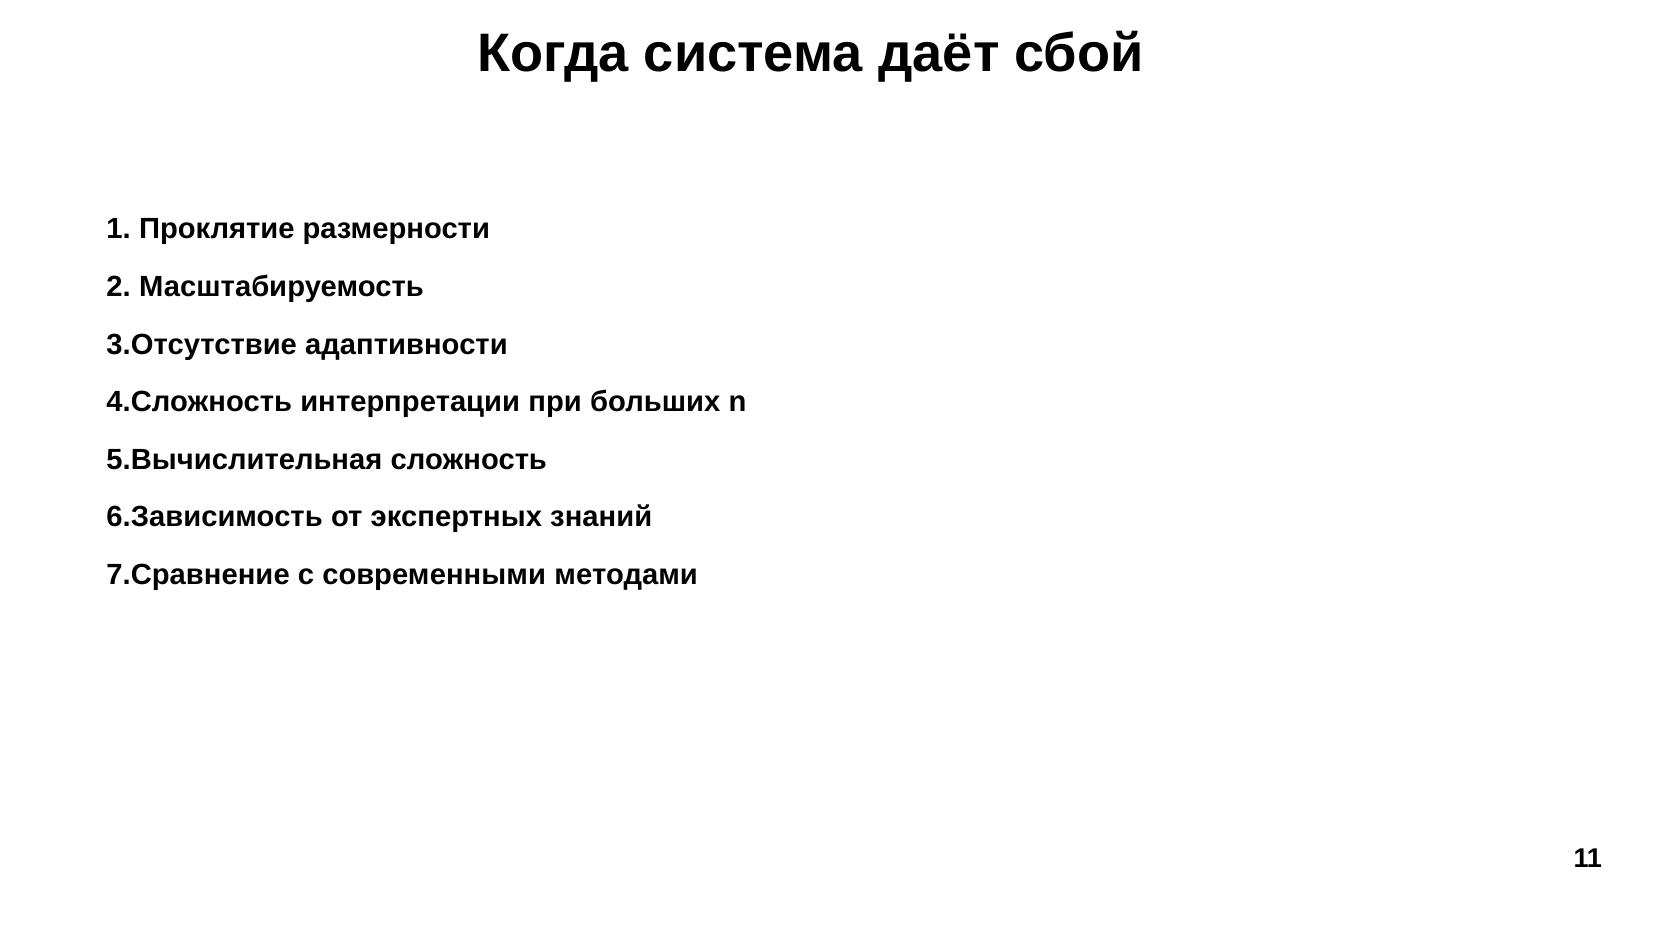

# Когда система даёт сбой
1. Проклятие размерности
2. Масштабируемость
3.Отсутствие адаптивности
4.Сложность интерпретации при больших n
5.Вычислительная сложность
6.Зависимость от экспертных знаний
7.Сравнение с современными методами
11